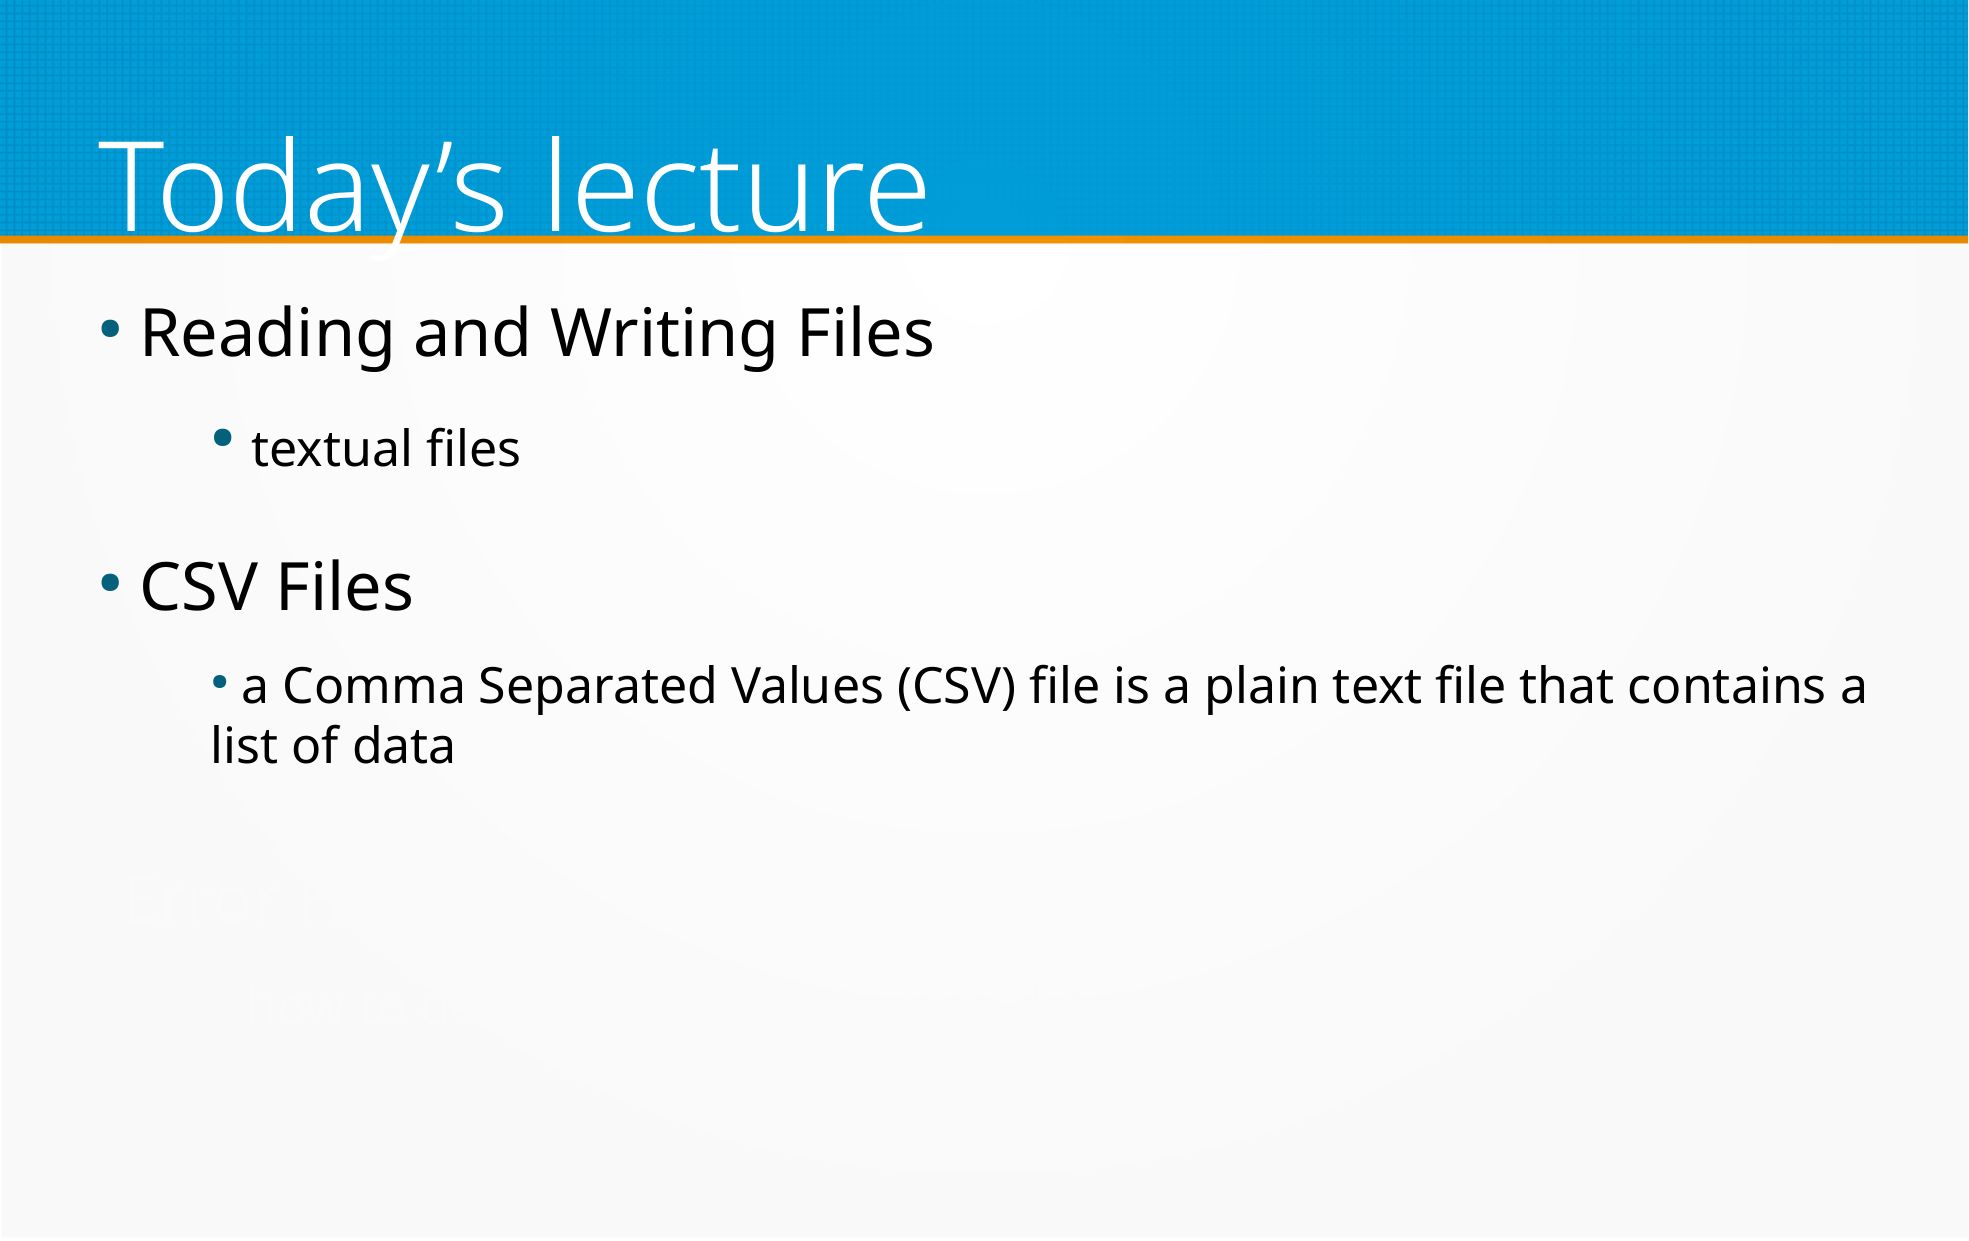

# Today’s lecture
 Reading and Writing Files
 textual files
 CSV Files
 a Comma Separated Values (CSV) file is a plain text file that contains a list of data
Error Handling
 how to deal with missing/wrong data